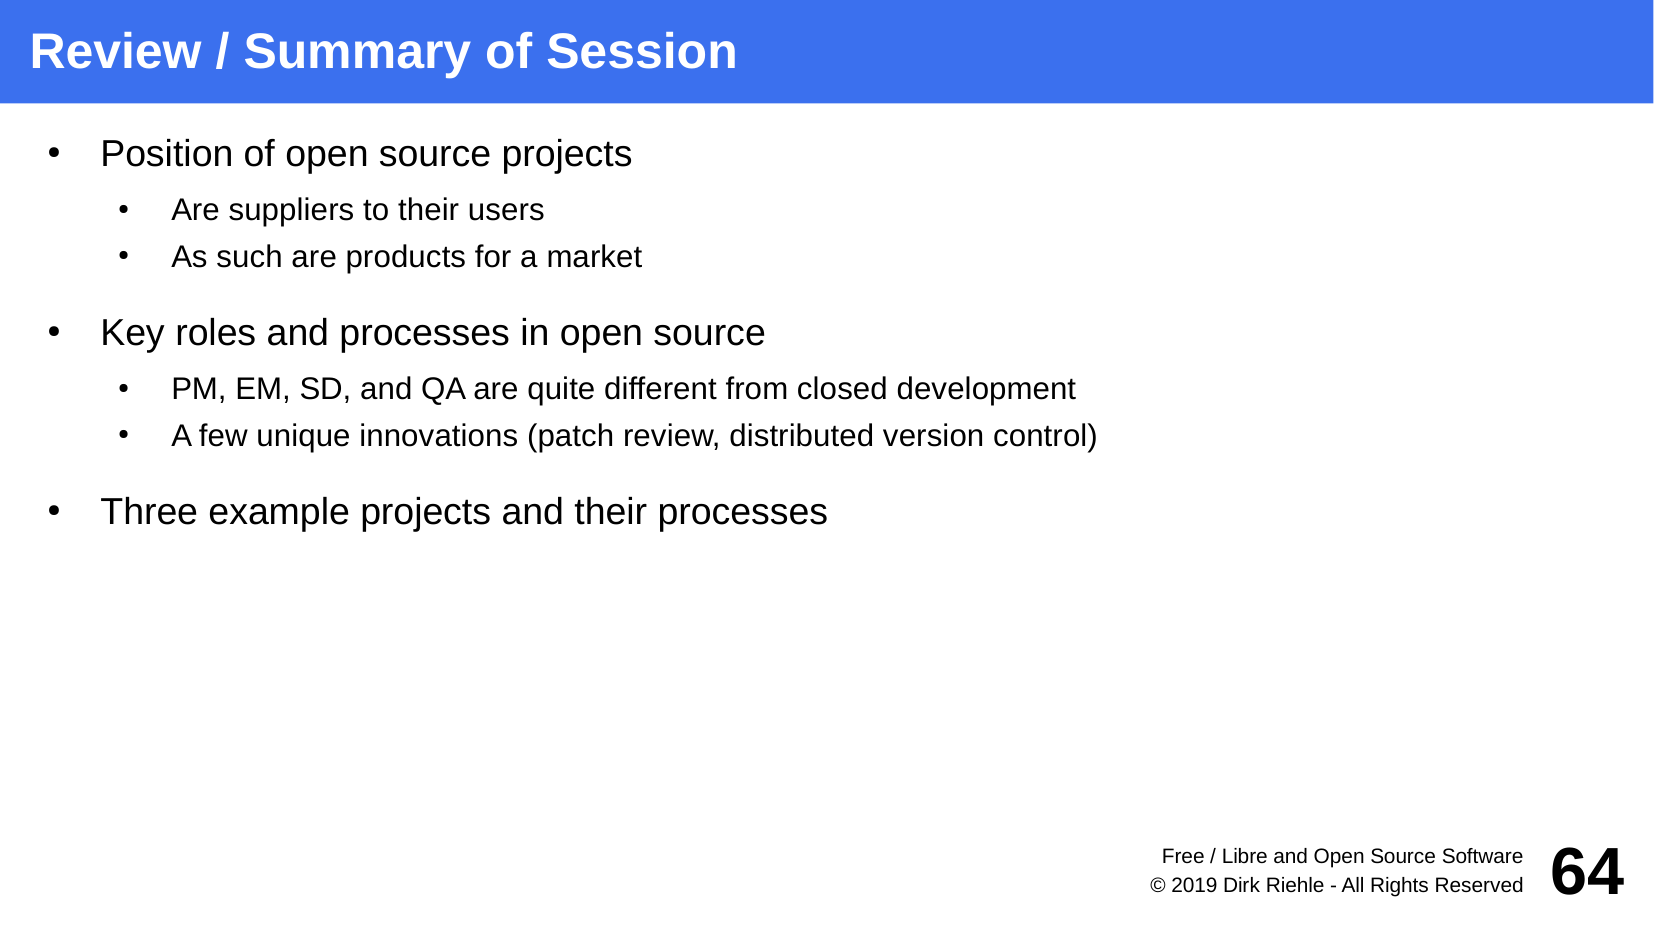

# Review / Summary of Session
Position of open source projects
Are suppliers to their users
As such are products for a market
Key roles and processes in open source
PM, EM, SD, and QA are quite different from closed development
A few unique innovations (patch review, distributed version control)
Three example projects and their processes
Free / Libre and Open Source Software
64
© 2019 Dirk Riehle - All Rights Reserved